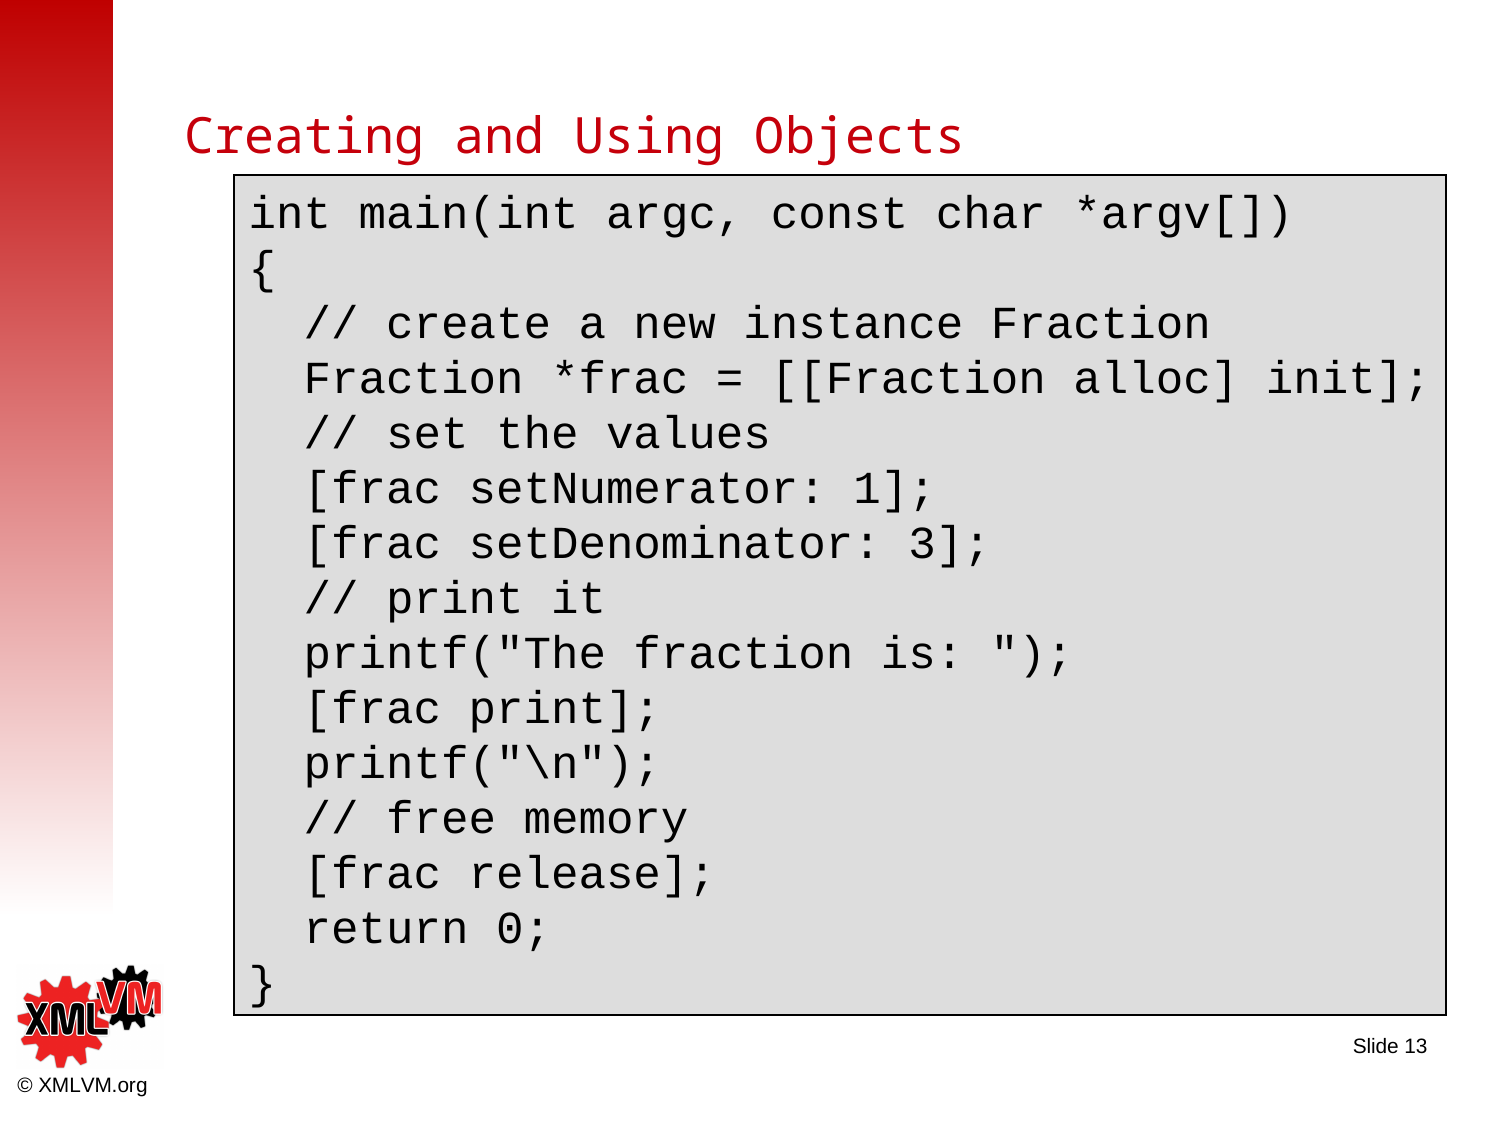

# Creating and Using Objects
int main(int argc, const char *argv[])
{
 // create a new instance Fraction
 Fraction *frac = [[Fraction alloc] init];
 // set the values
 [frac setNumerator: 1];
 [frac setDenominator: 3];
 // print it
 printf("The fraction is: ");
 [frac print];
 printf("\n");
 // free memory
 [frac release];
 return 0;
}